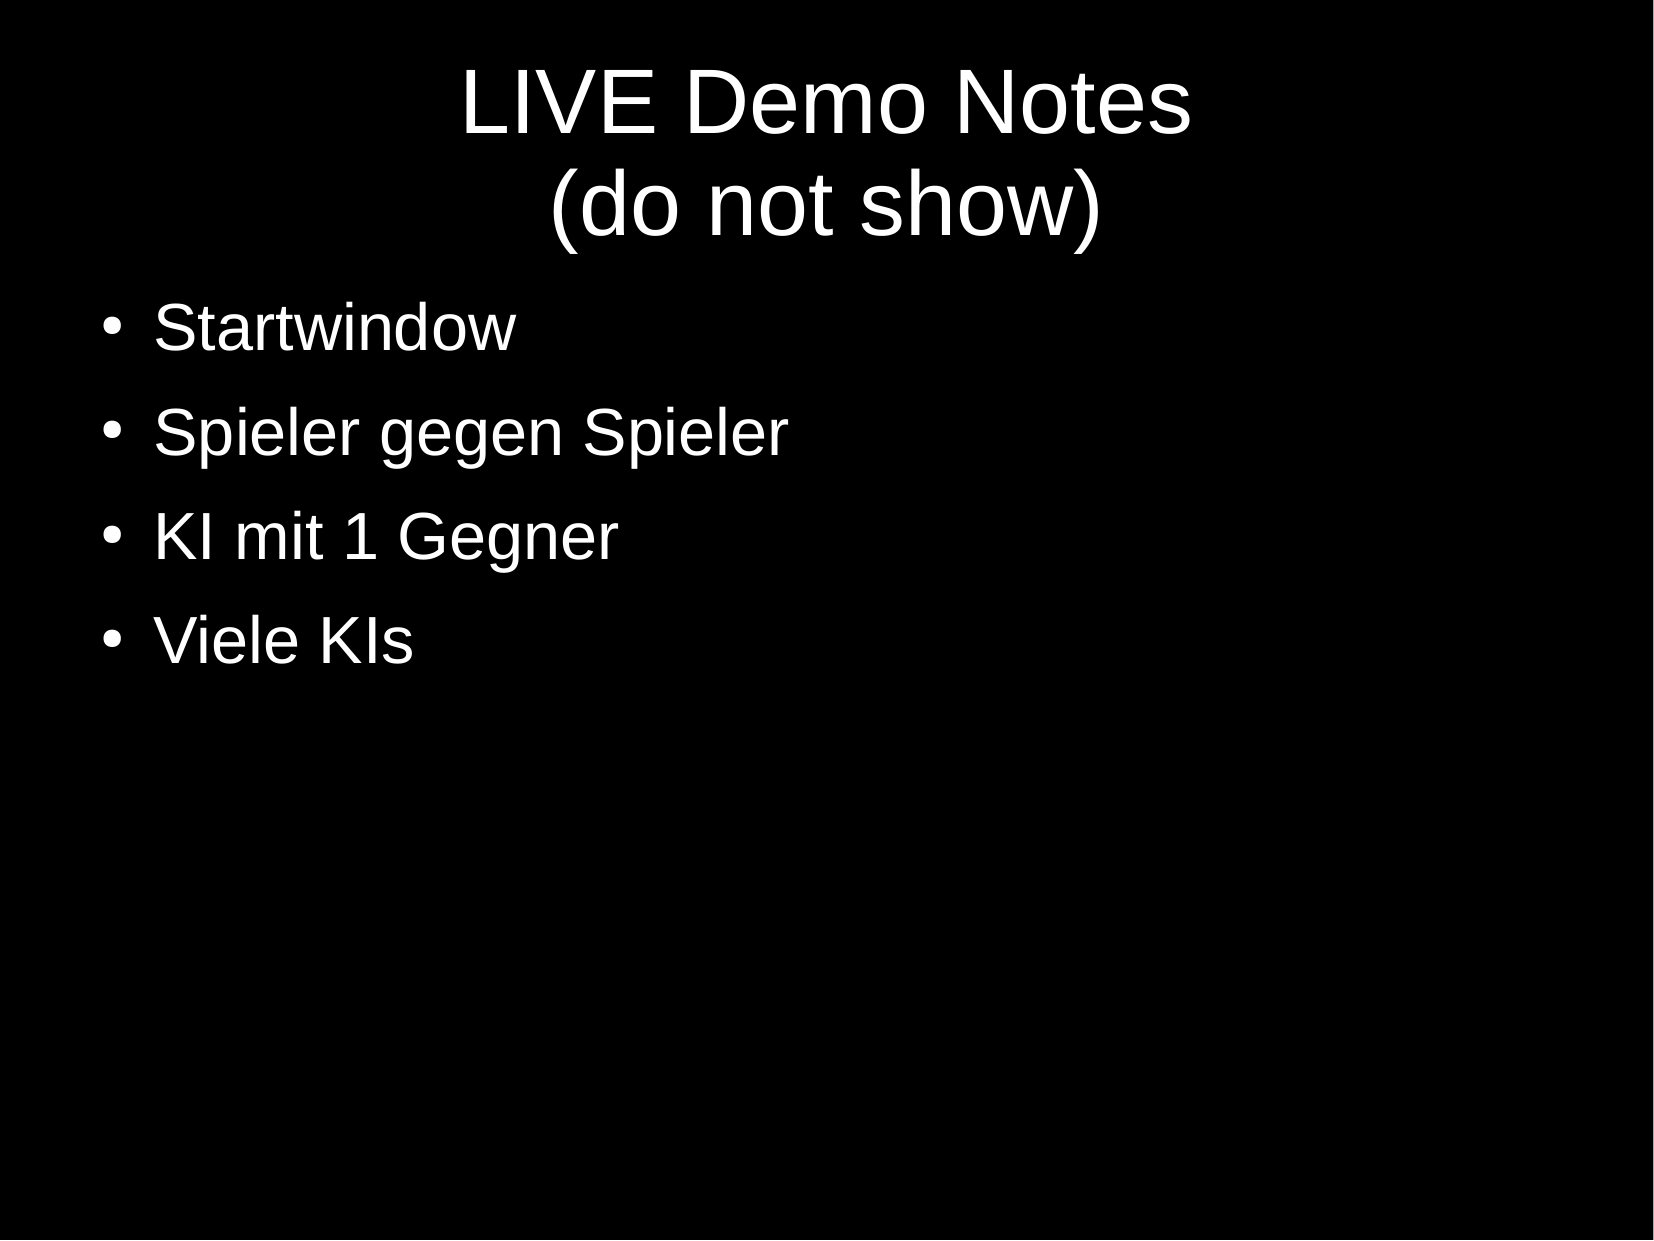

# LIVE Demo Notes (do not show)
Startwindow
Spieler gegen Spieler
KI mit 1 Gegner
Viele KIs